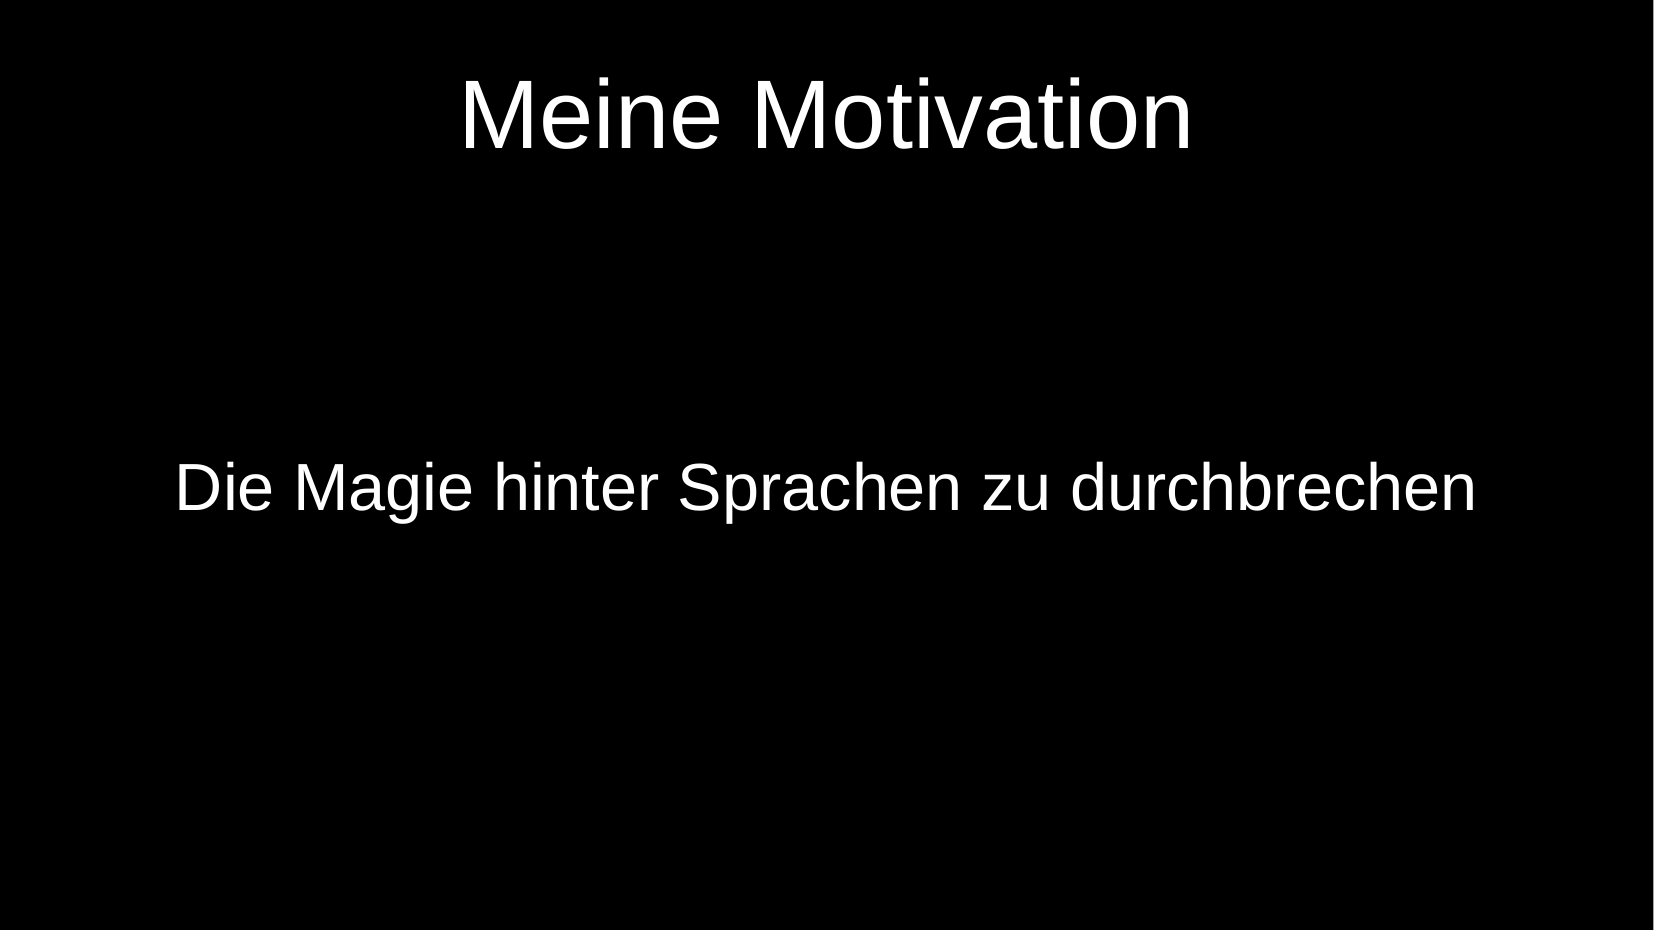

# Meine Motivation
Die Magie hinter Sprachen zu durchbrechen